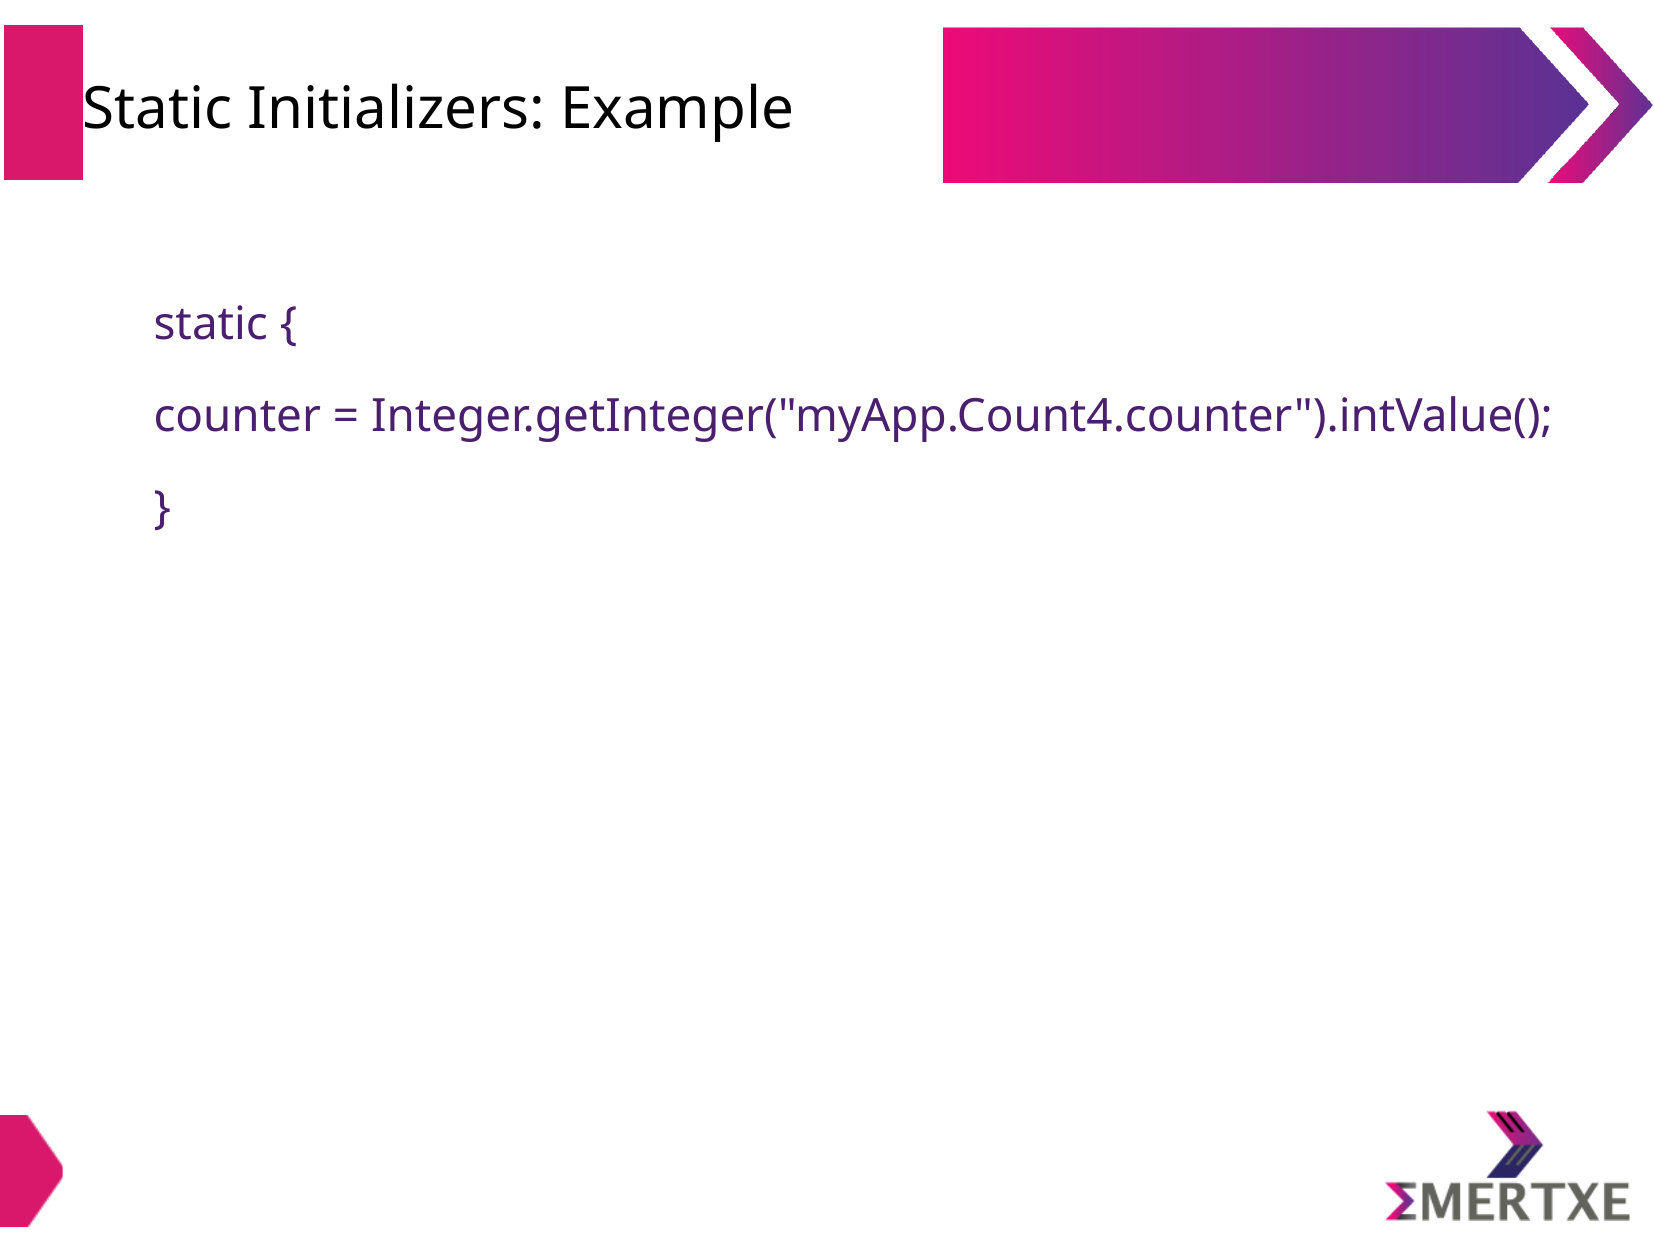

# Static Initializers: Example
static {
counter = Integer.getInteger("myApp.Count4.counter").intValue();
}